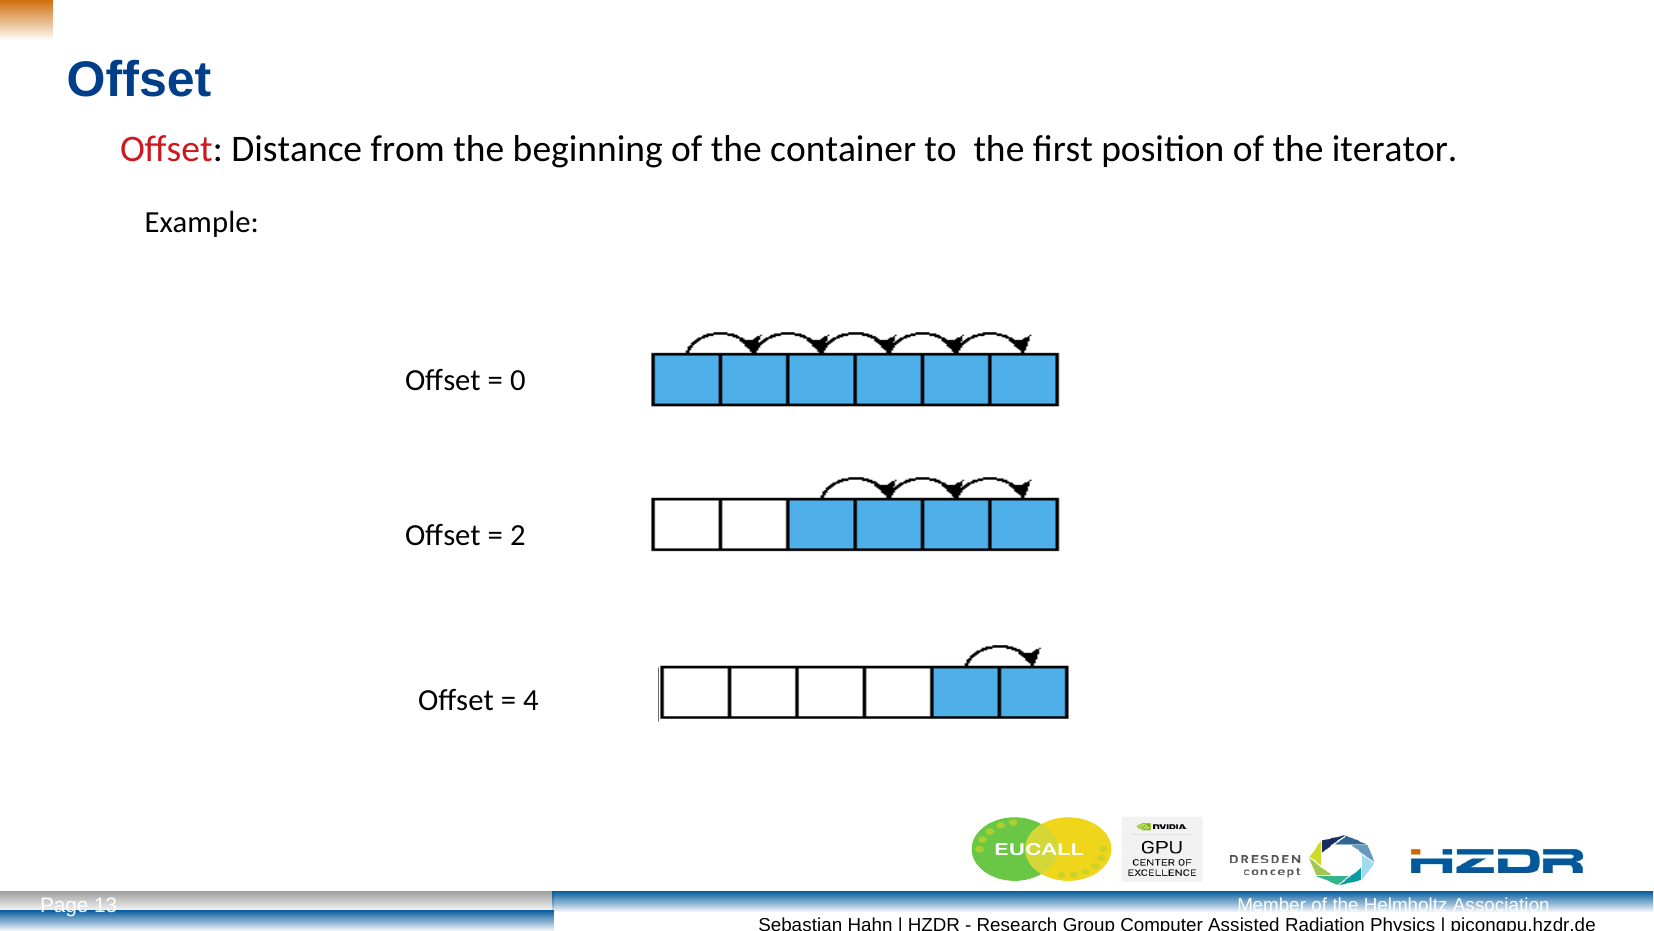

# Offset
Offset: Distance from the beginning of the container to the first position of the iterator.
Example:
Offset = 0
Offset = 2
Offset = 4